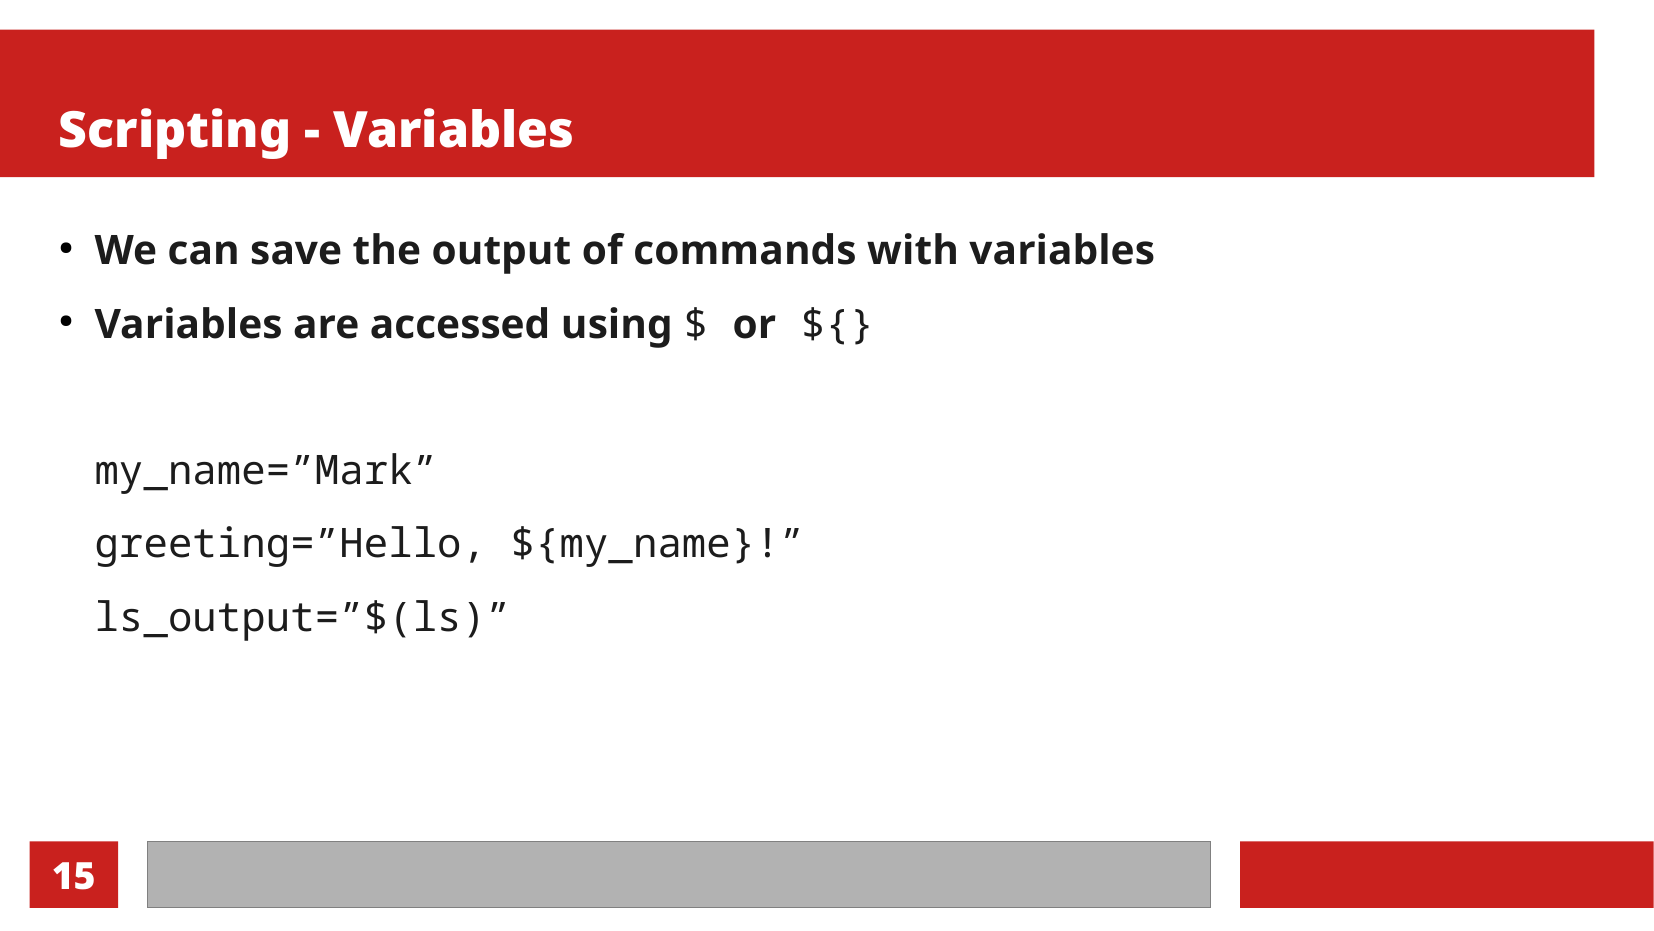

# Scripting - Variables
We can save the output of commands with variables
Variables are accessed using $ or ${}
my_name=”Mark”
greeting=”Hello, ${my_name}!”
ls_output=”$(ls)”
15